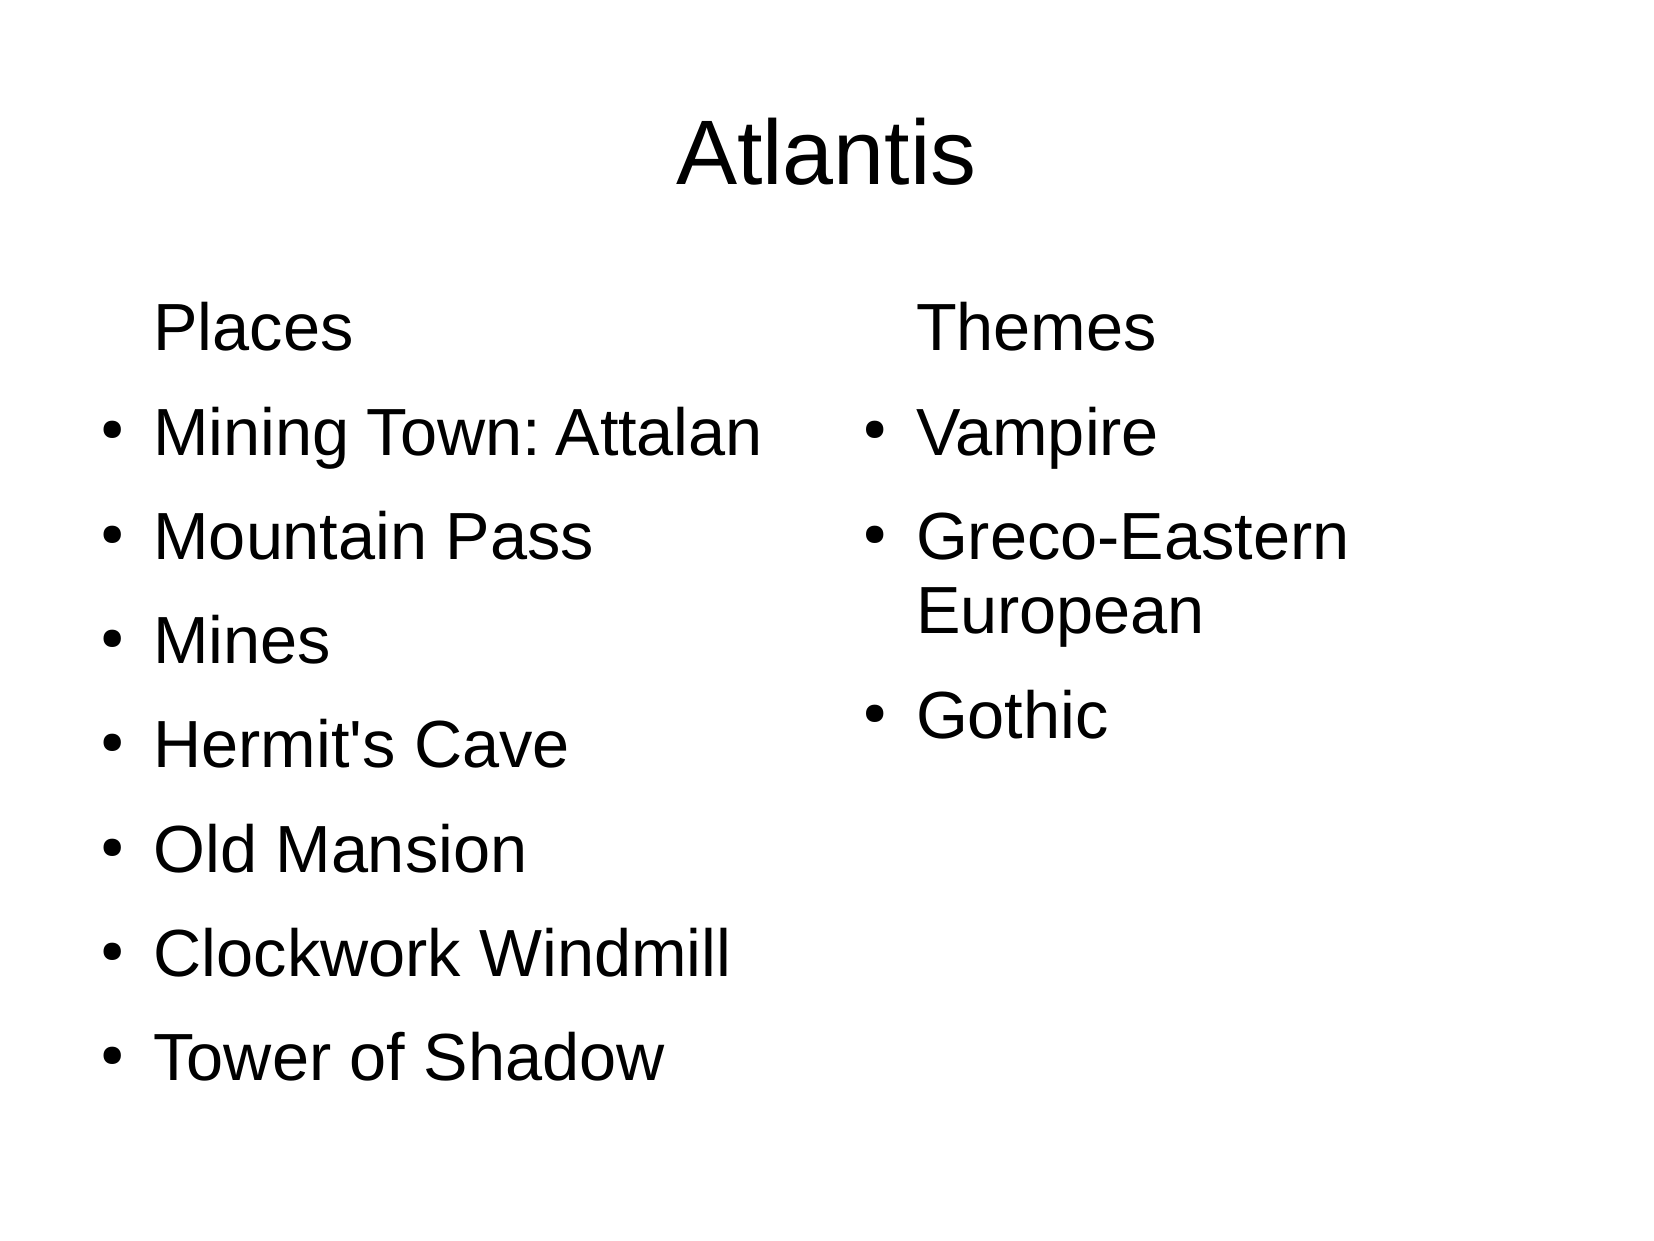

# Atlantis
Places
Mining Town: Attalan
Mountain Pass
Mines
Hermit's Cave
Old Mansion
Clockwork Windmill
Tower of Shadow
Themes
Vampire
Greco-Eastern European
Gothic